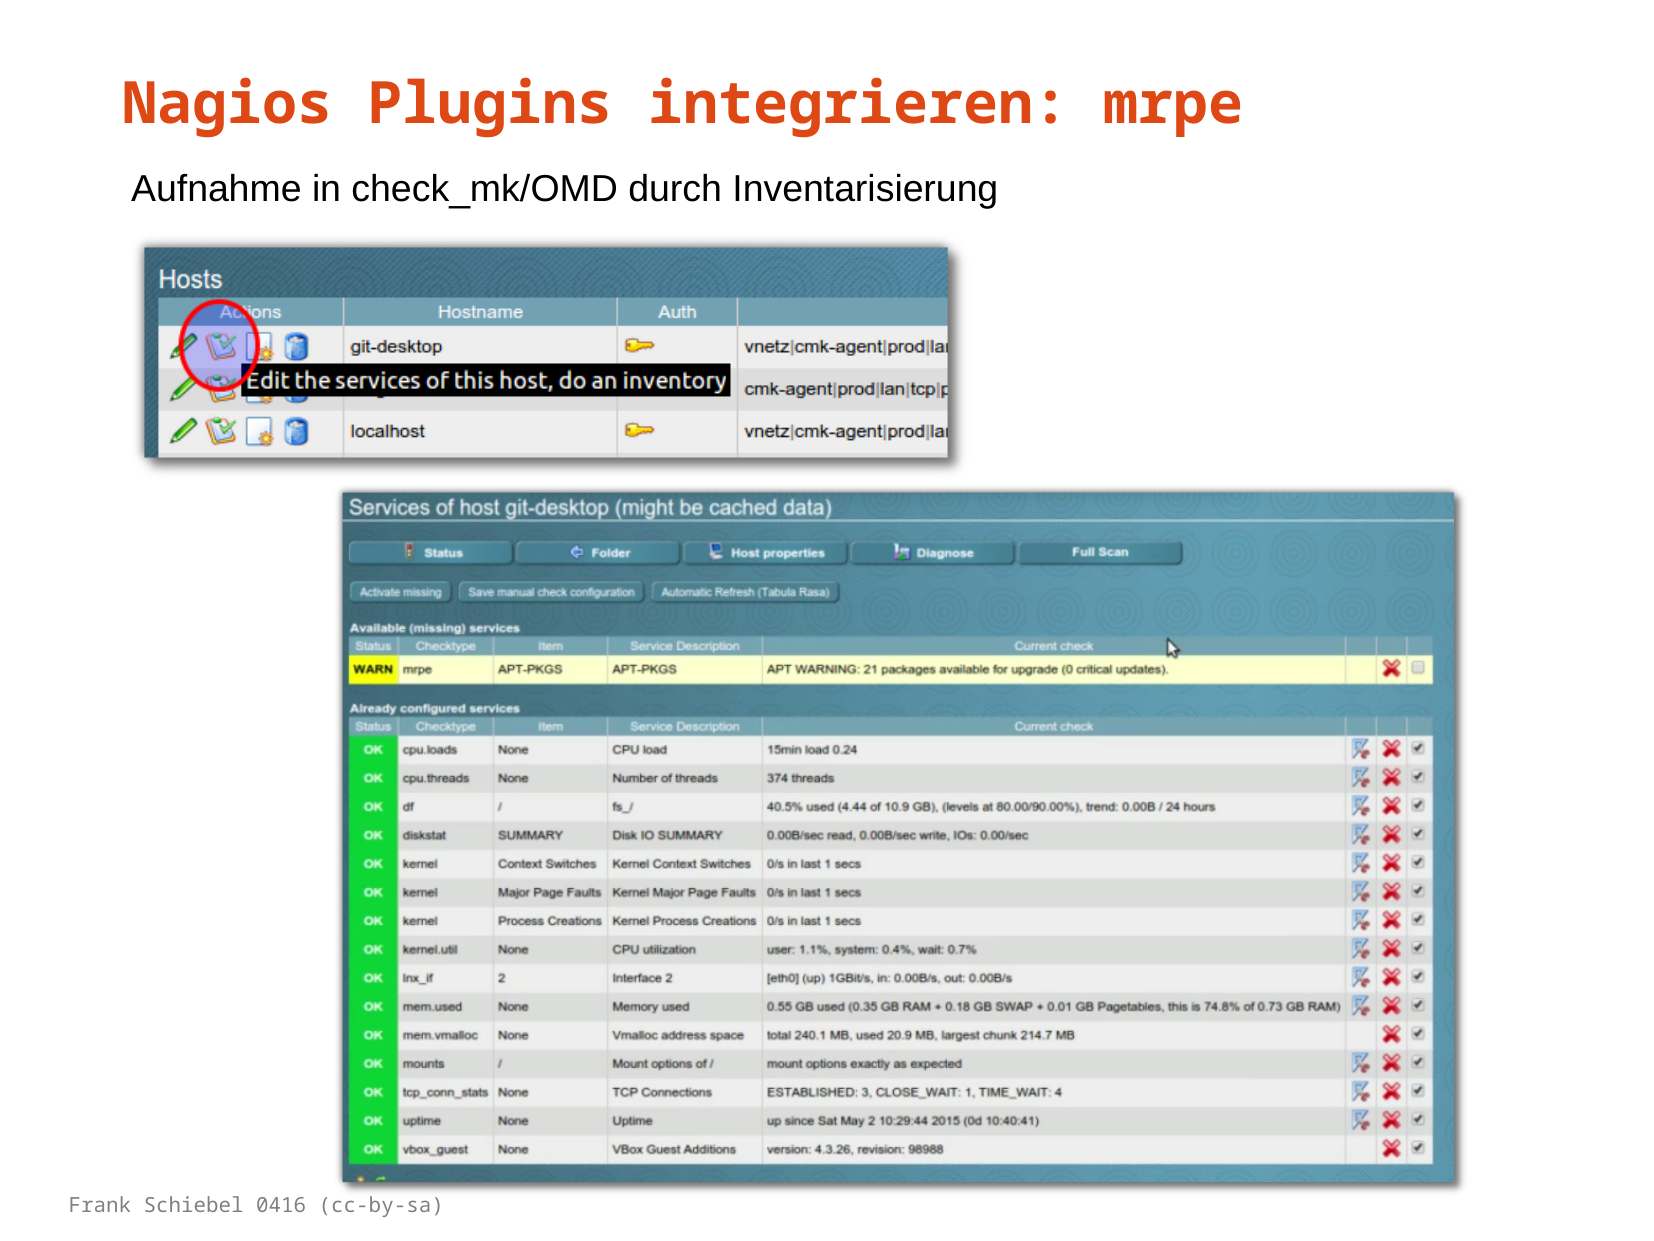

Nagios Plugins integrieren: mrpe
Aufnahme in check_mk/OMD durch Inventarisierung